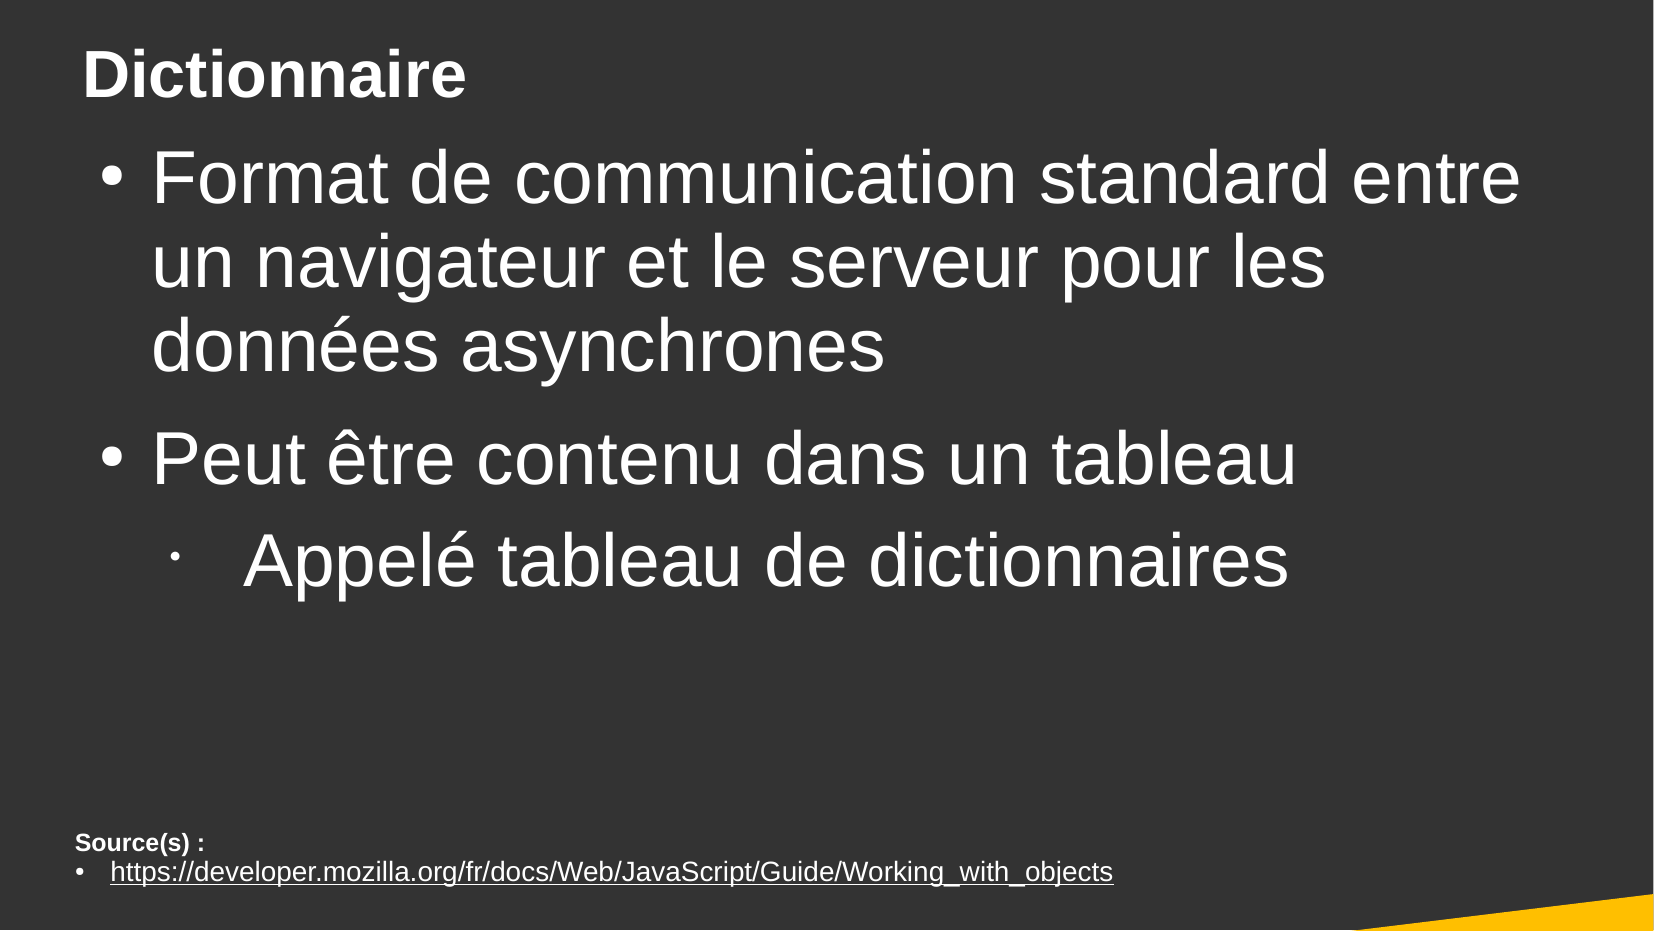

# Dictionnaire
Format de communication standard entre un navigateur et le serveur pour les données asynchrones
Peut être contenu dans un tableau
 Appelé tableau de dictionnaires
Source(s) :
https://developer.mozilla.org/fr/docs/Web/JavaScript/Guide/Working_with_objects